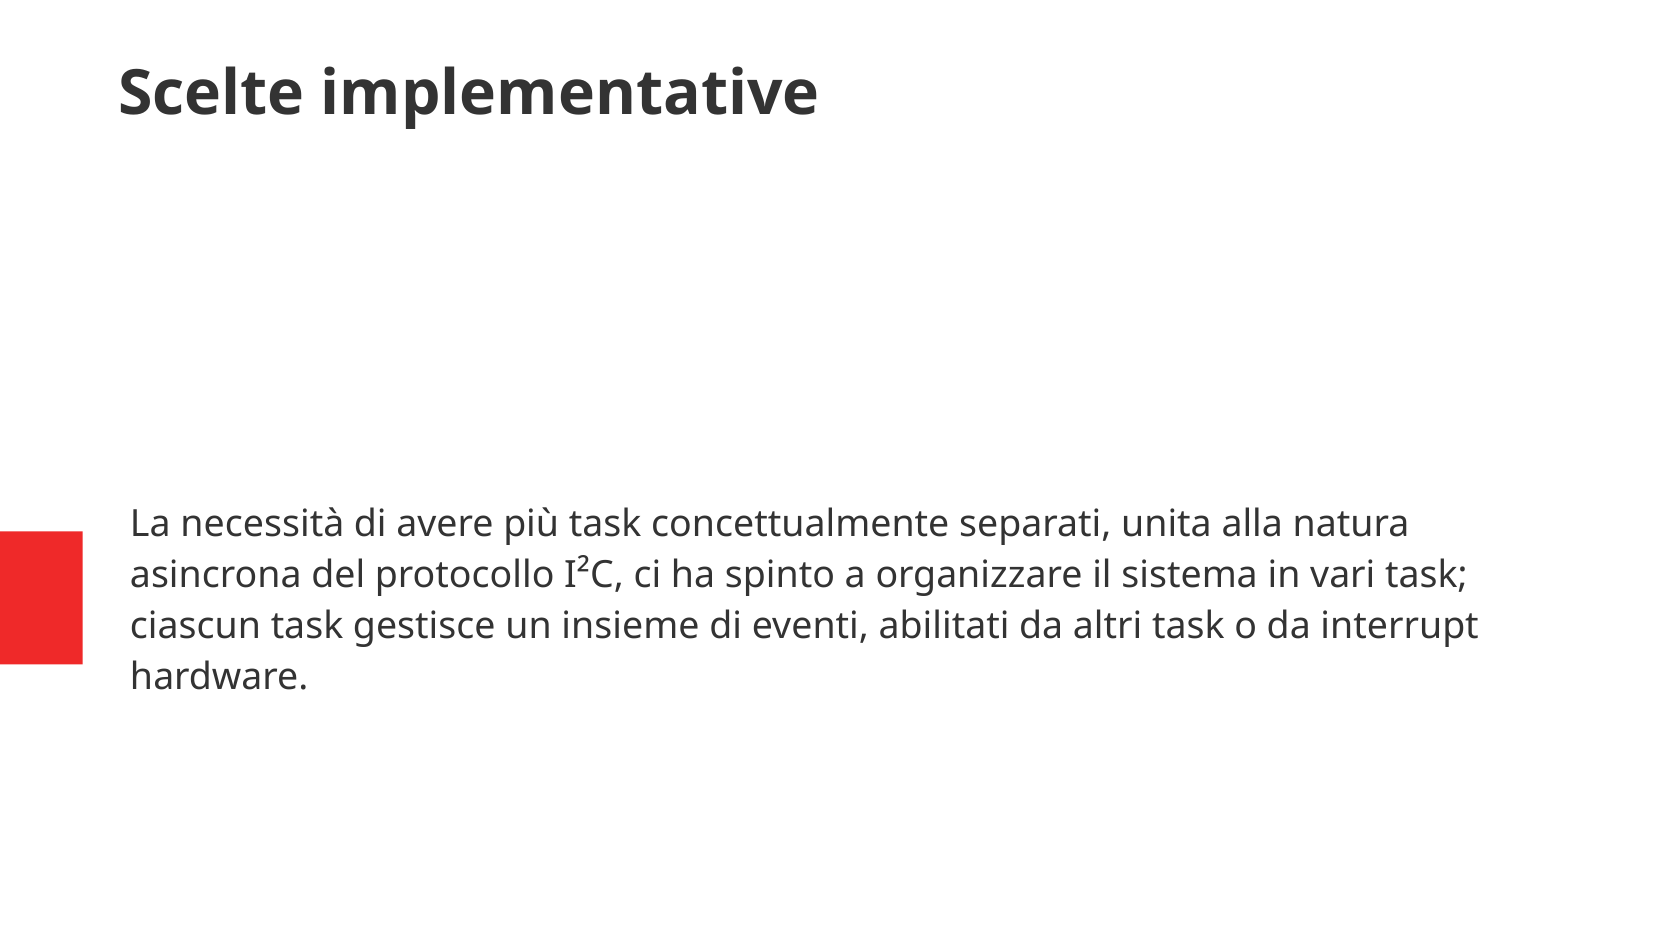

# Scelte implementative
La necessità di avere più task concettualmente separati, unita alla natura asincrona del protocollo I²C, ci ha spinto a organizzare il sistema in vari task; ciascun task gestisce un insieme di eventi, abilitati da altri task o da interrupt hardware.